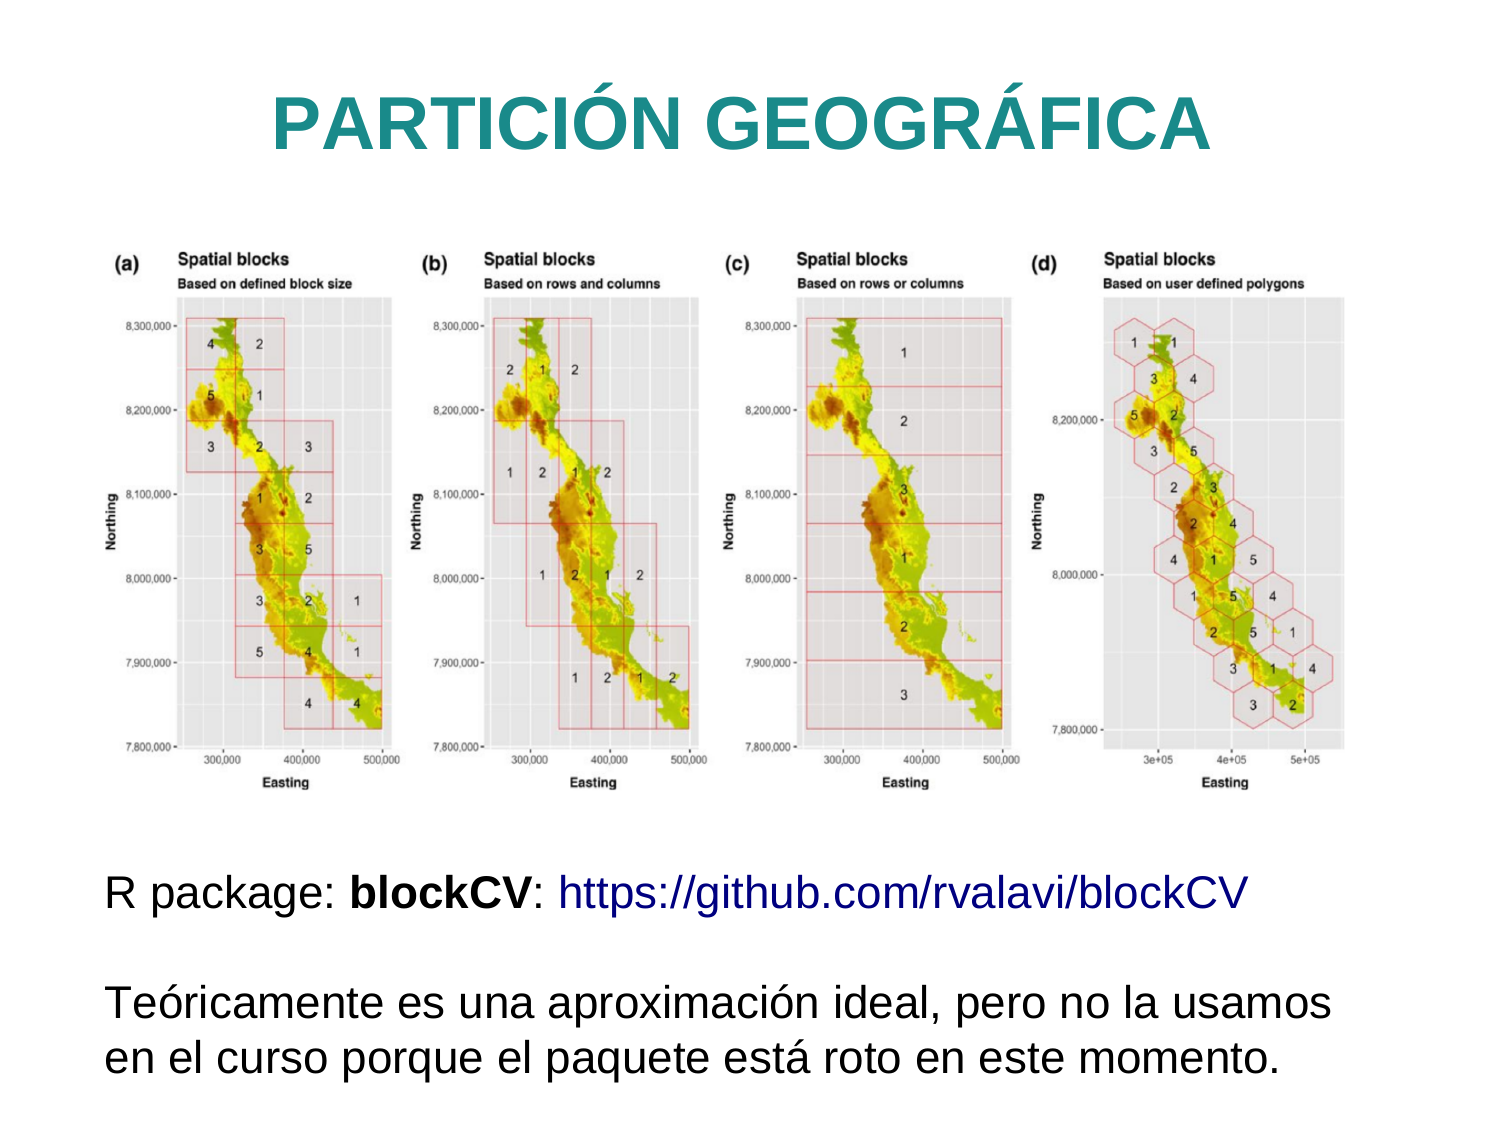

# PARTICIÓN GEOGRÁFICA
R package: blockCV: https://github.com/rvalavi/blockCV
Teóricamente es una aproximación ideal, pero no la usamos en el curso porque el paquete está roto en este momento.